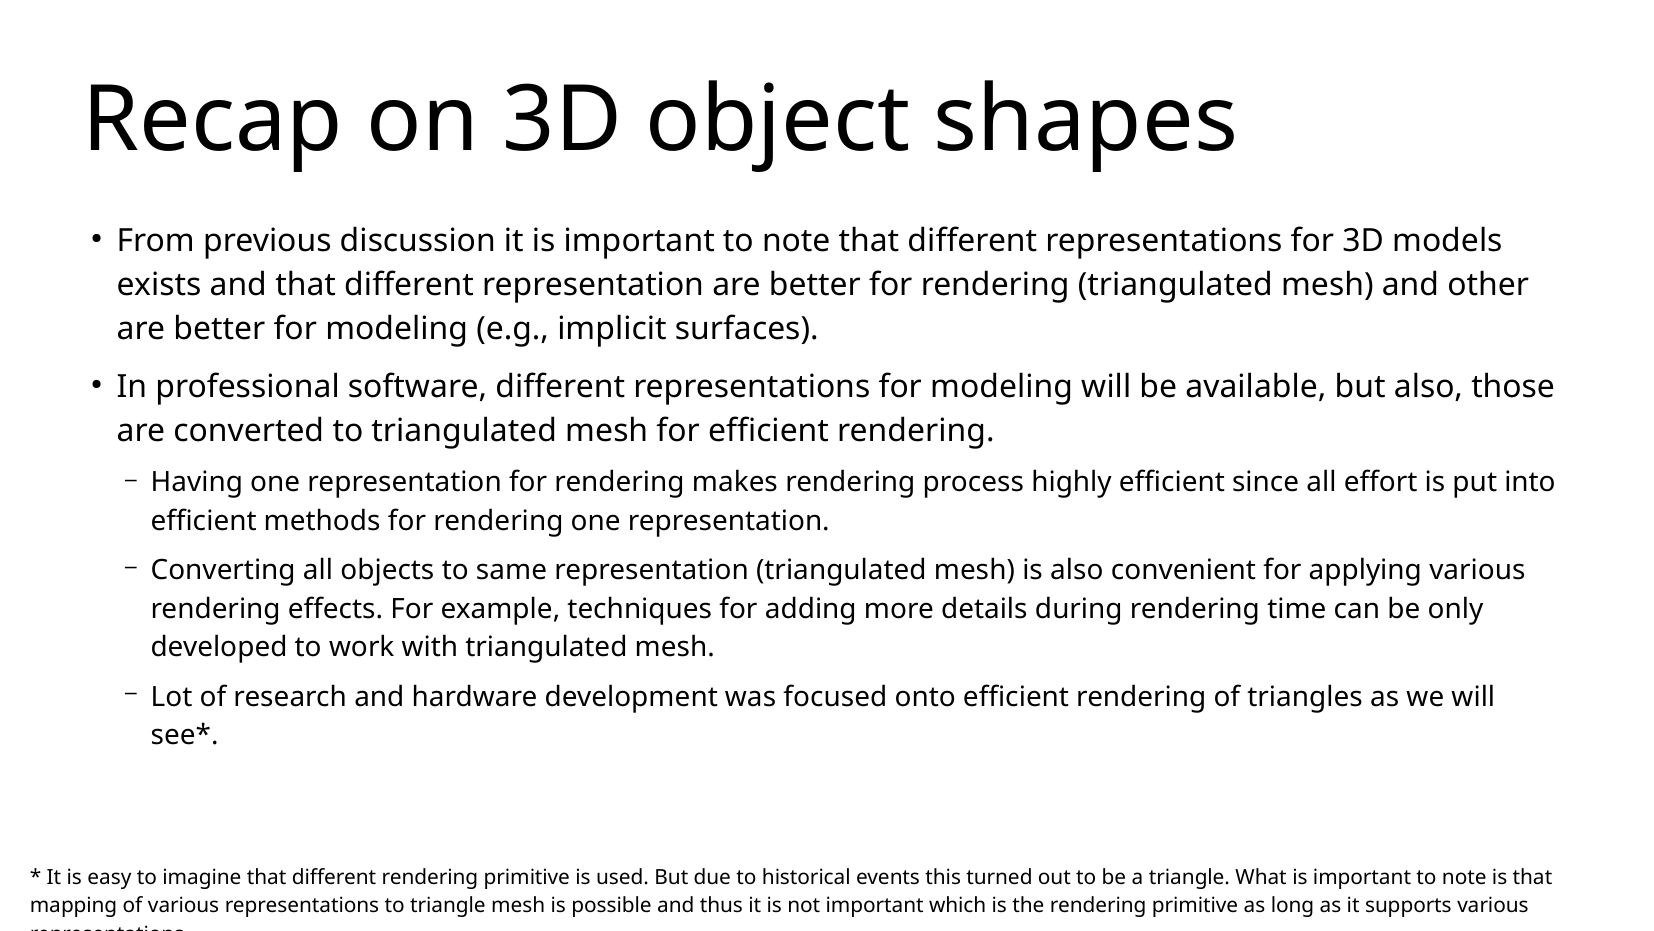

# Recap on 3D object shapes
From previous discussion it is important to note that different representations for 3D models exists and that different representation are better for rendering (triangulated mesh) and other are better for modeling (e.g., implicit surfaces).
In professional software, different representations for modeling will be available, but also, those are converted to triangulated mesh for efficient rendering.
Having one representation for rendering makes rendering process highly efficient since all effort is put into efficient methods for rendering one representation.
Converting all objects to same representation (triangulated mesh) is also convenient for applying various rendering effects. For example, techniques for adding more details during rendering time can be only developed to work with triangulated mesh.
Lot of research and hardware development was focused onto efficient rendering of triangles as we will see*.
* It is easy to imagine that different rendering primitive is used. But due to historical events this turned out to be a triangle. What is important to note is that mapping of various representations to triangle mesh is possible and thus it is not important which is the rendering primitive as long as it supports various representations.